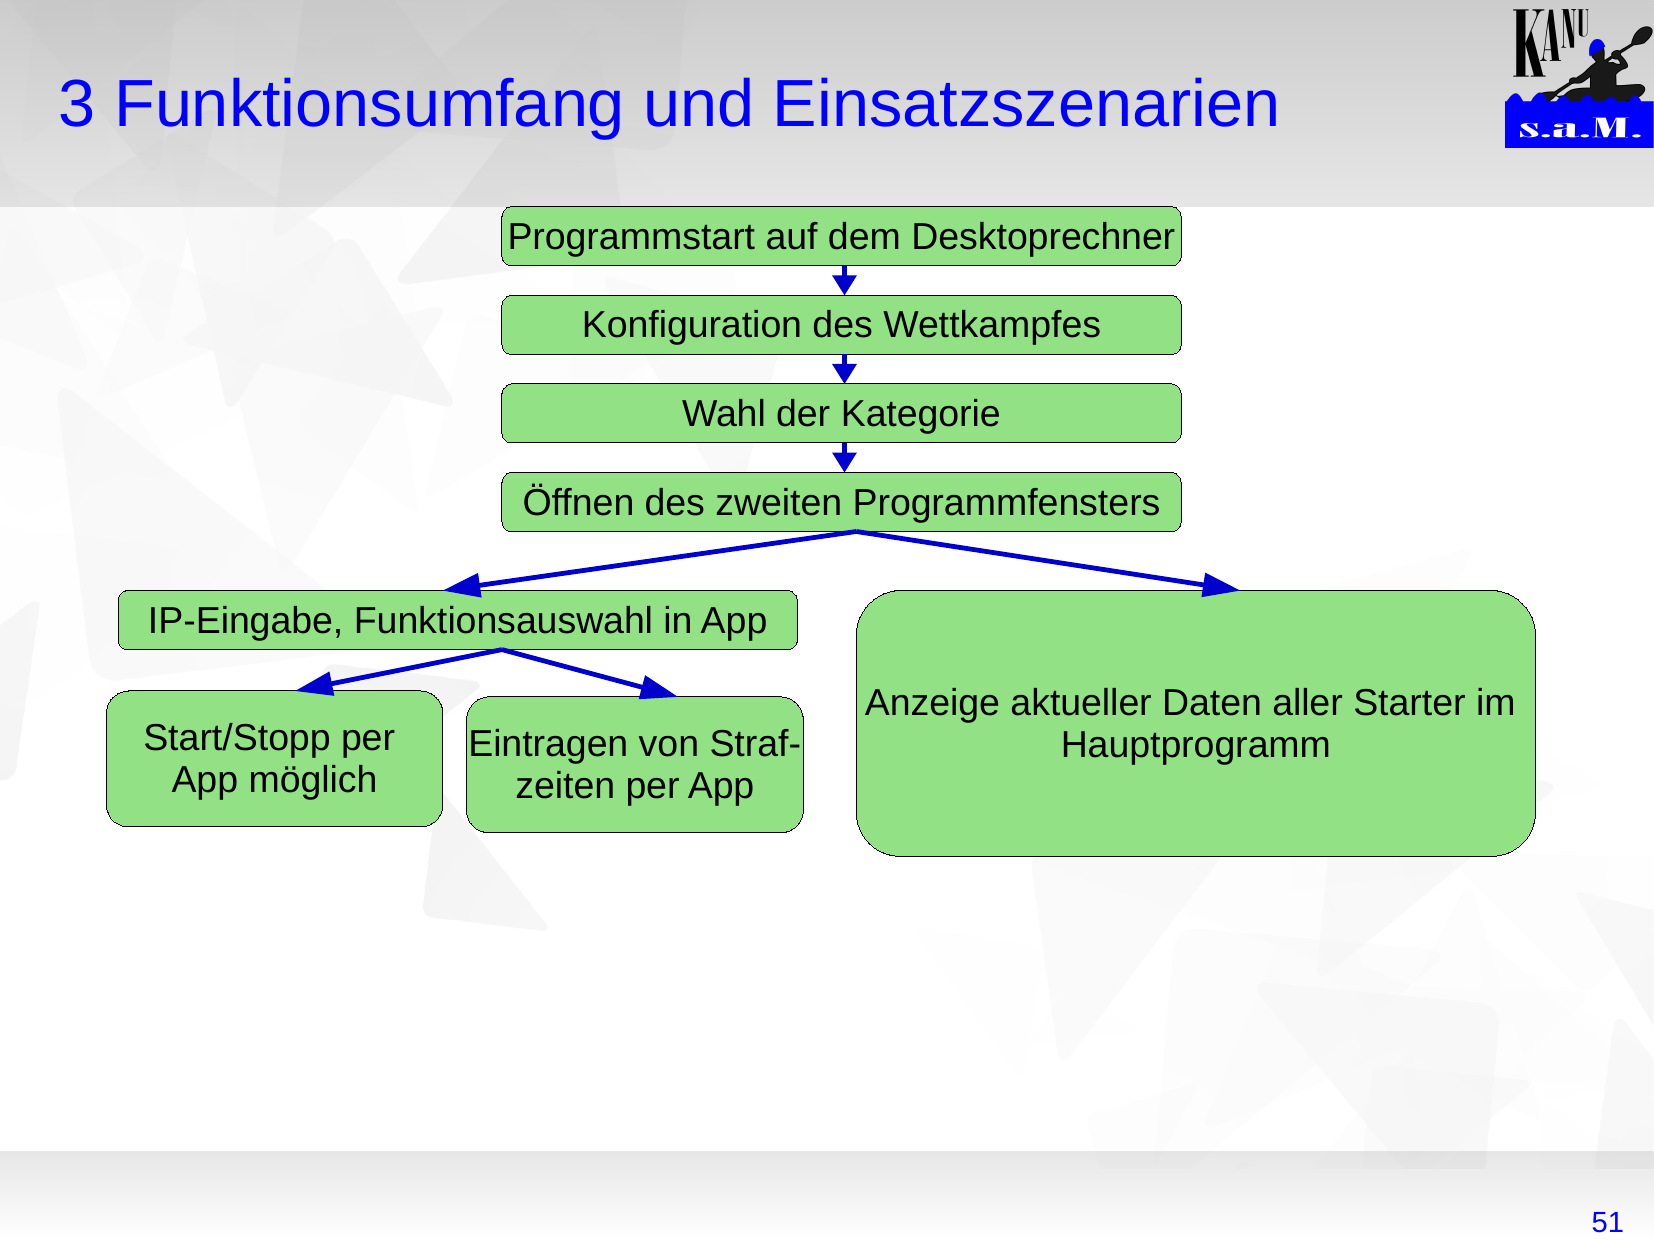

# 3 Funktionsumfang und Einsatzszenarien
Programmstart auf dem Desktoprechner
Konfiguration des Wettkampfes
Wahl der Kategorie
Öffnen des zweiten Programmfensters
IP-Eingabe, Funktionsauswahl in App
Anzeige aktueller Daten aller Starter im
Hauptprogramm
Start/Stopp per
App möglich
Eintragen von Straf-
zeiten per App
51